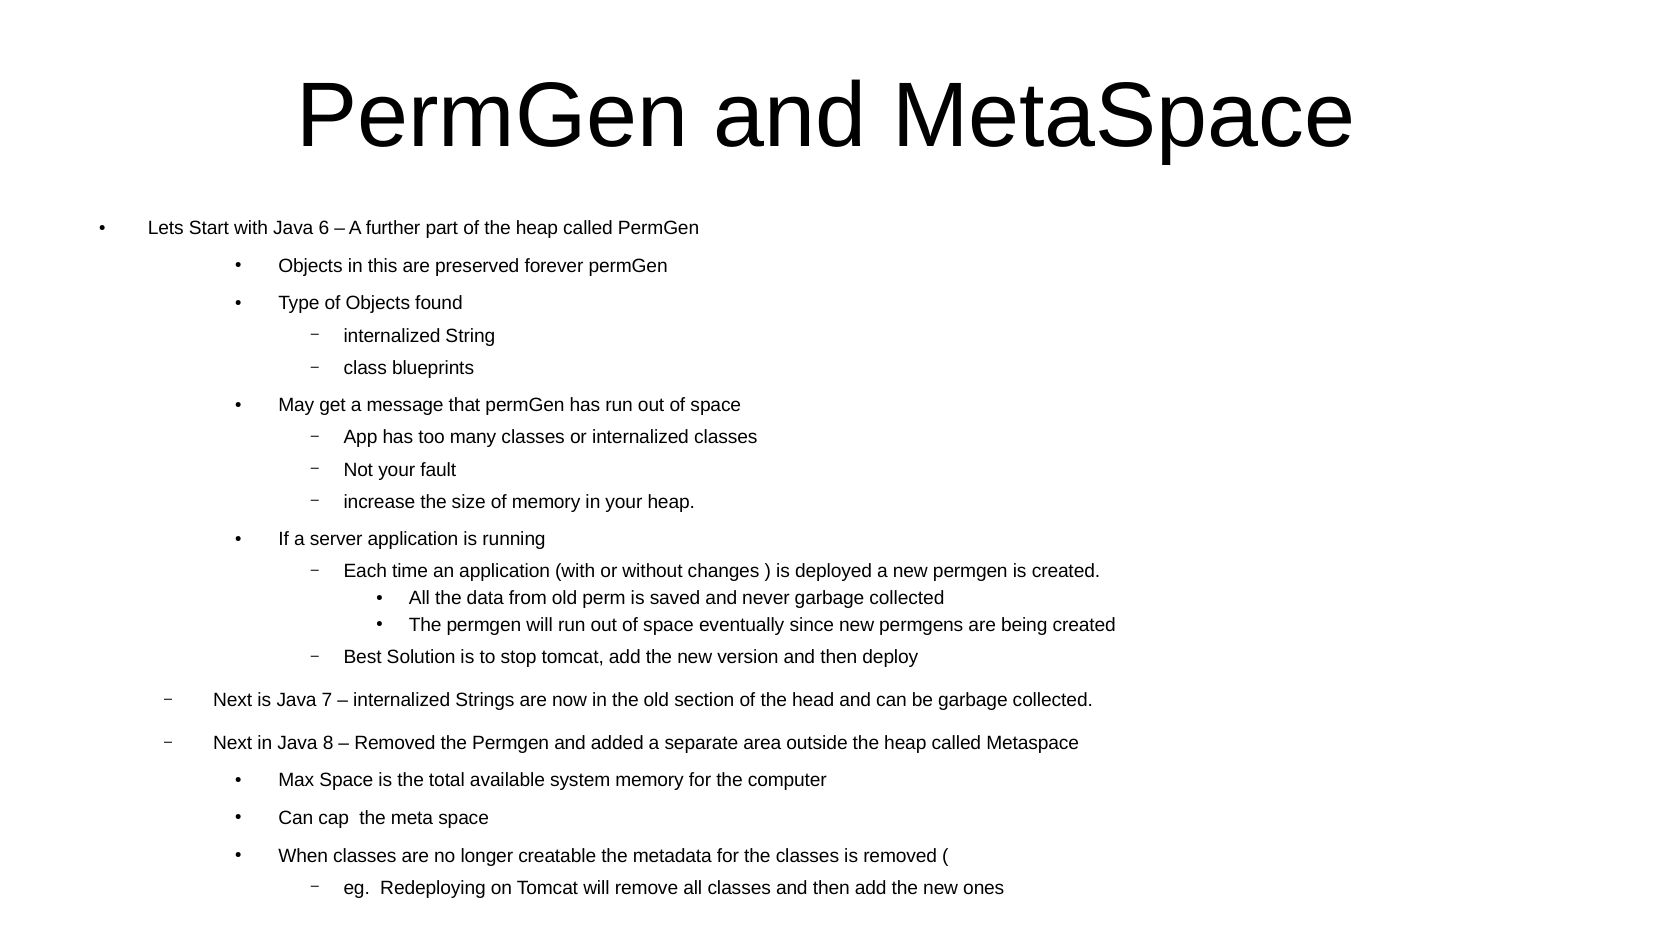

# PermGen and MetaSpace
Lets Start with Java 6 – A further part of the heap called PermGen
Objects in this are preserved forever permGen
Type of Objects found
internalized String
class blueprints
May get a message that permGen has run out of space
App has too many classes or internalized classes
Not your fault
increase the size of memory in your heap.
If a server application is running
Each time an application (with or without changes ) is deployed a new permgen is created.
All the data from old perm is saved and never garbage collected
The permgen will run out of space eventually since new permgens are being created
Best Solution is to stop tomcat, add the new version and then deploy
Next is Java 7 – internalized Strings are now in the old section of the head and can be garbage collected.
Next in Java 8 – Removed the Permgen and added a separate area outside the heap called Metaspace
Max Space is the total available system memory for the computer
Can cap the meta space
When classes are no longer creatable the metadata for the classes is removed (
eg. Redeploying on Tomcat will remove all classes and then add the new ones